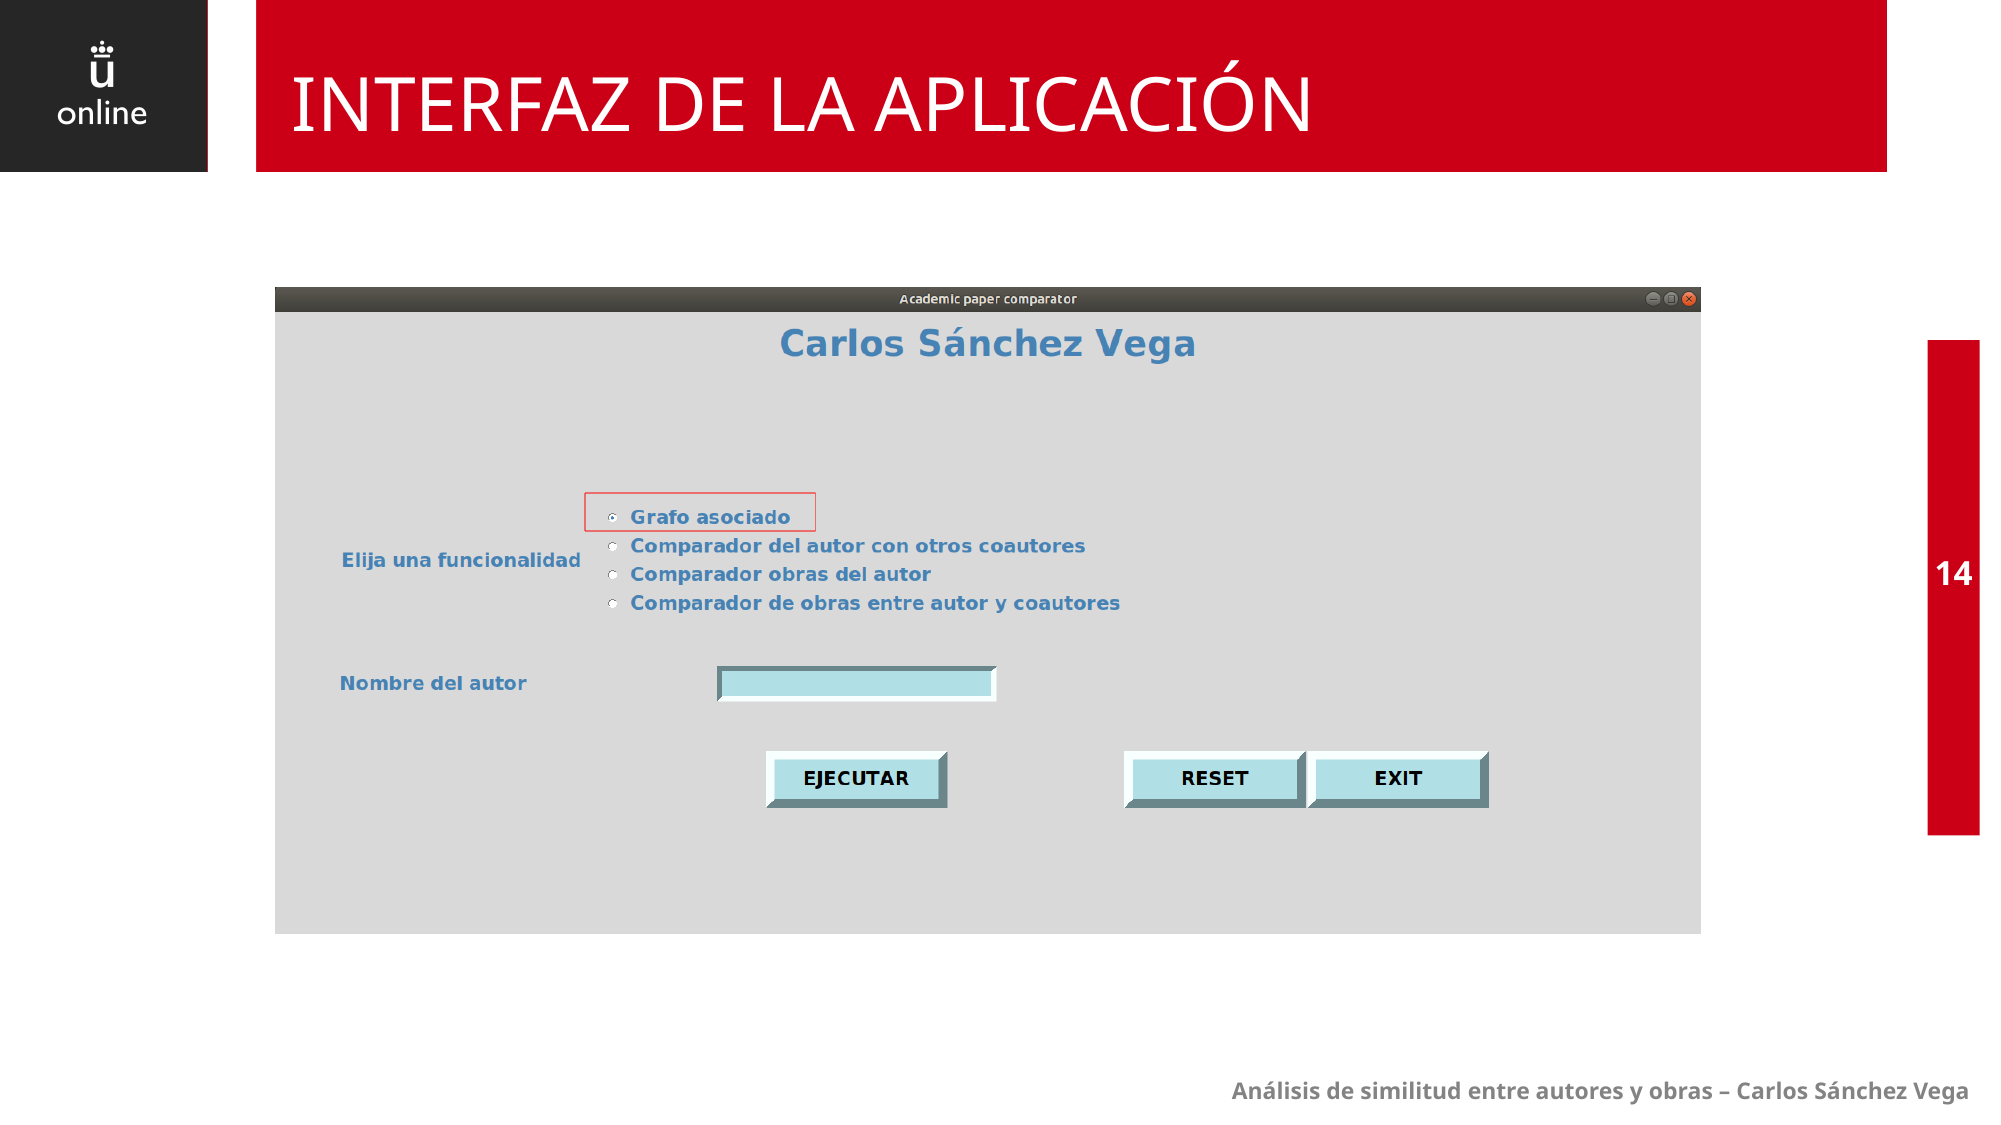

# INTERFAZ DE LA APLICACIÓN
Análisis de similitud entre autores y obras – Carlos Sánchez Vega